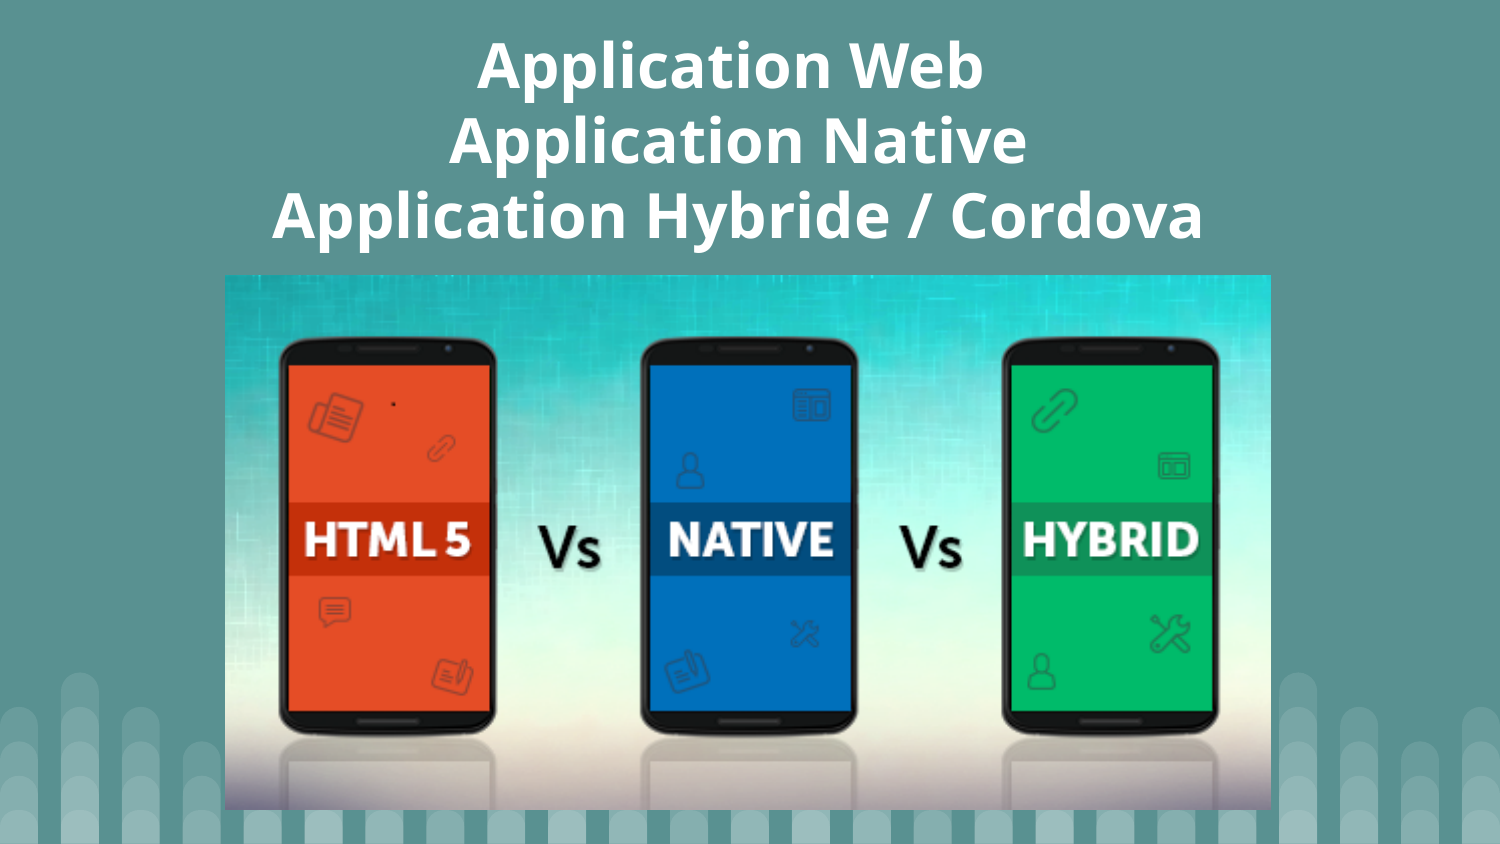

# Application Web Application Native Application Hybride / Cordova